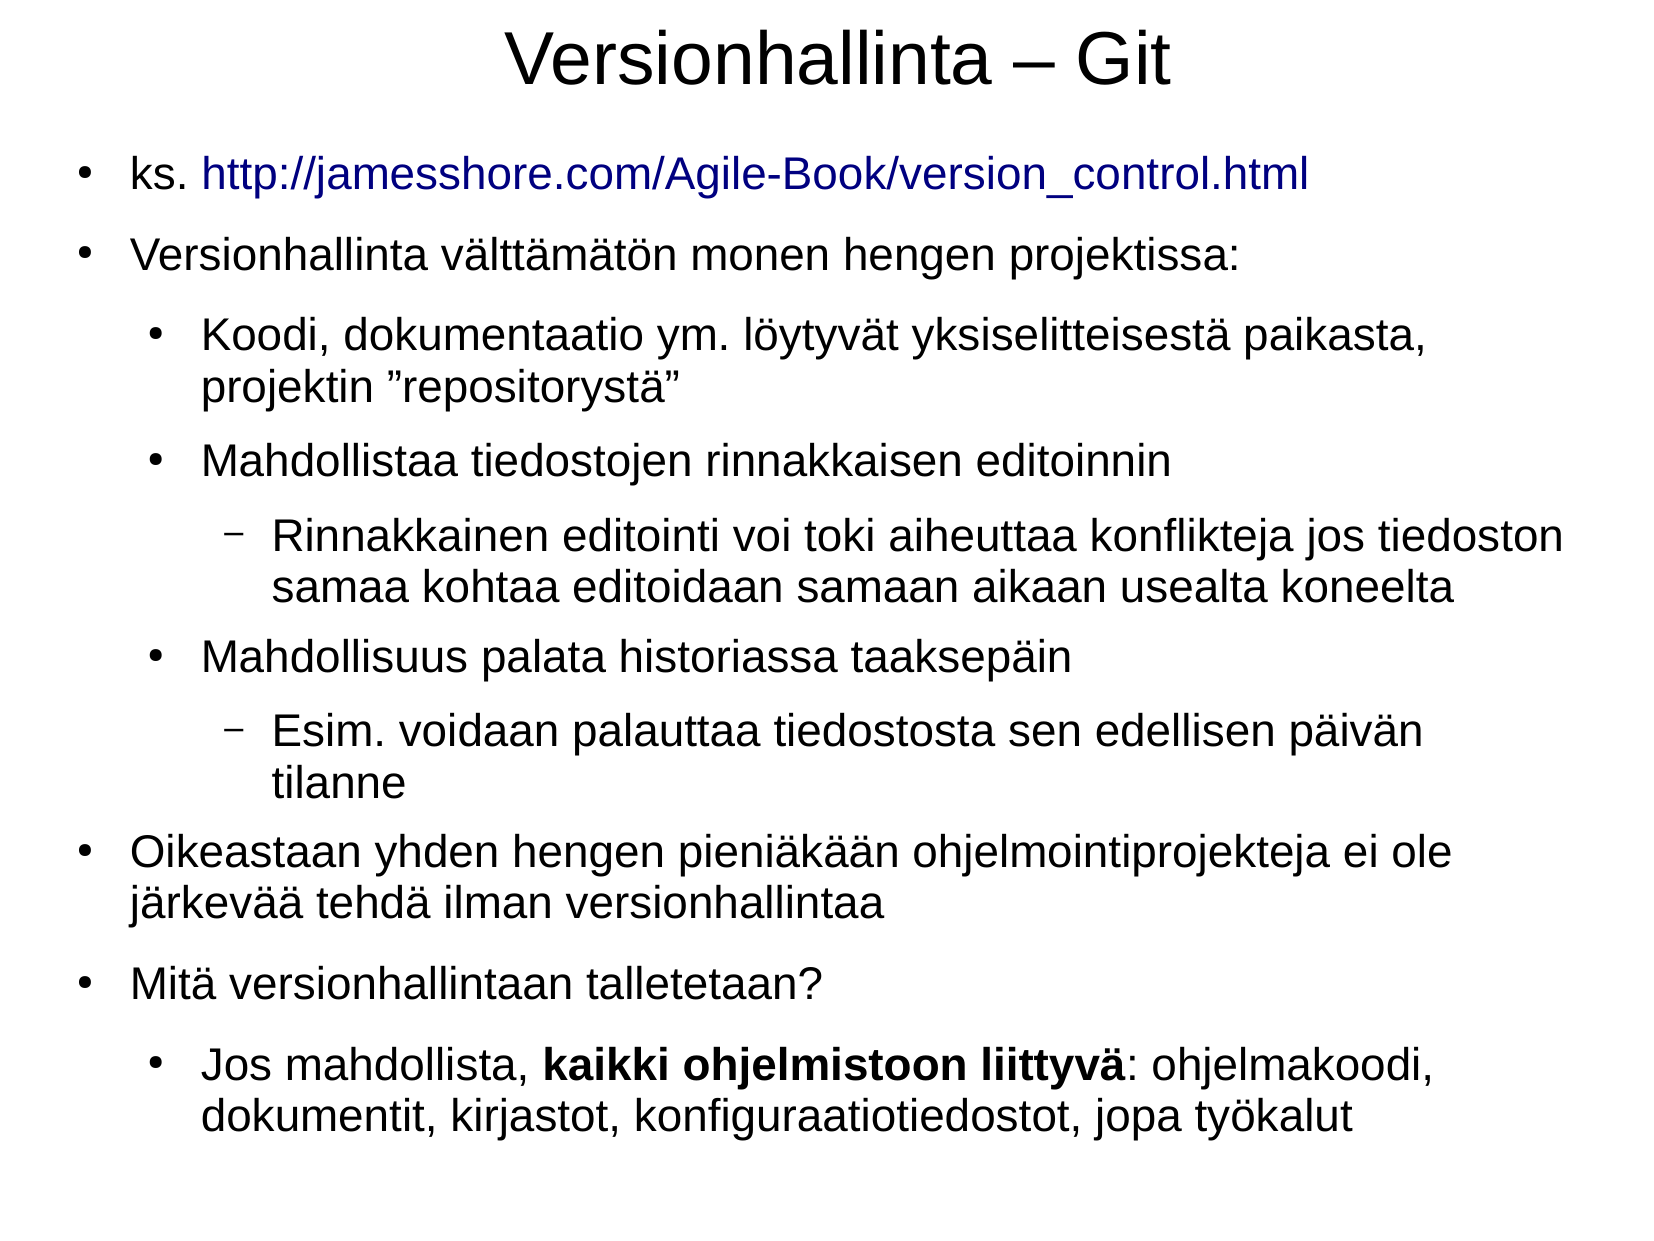

# Versionhallinta – Git
ks. http://jamesshore.com/Agile-Book/version_control.html
Versionhallinta välttämätön monen hengen projektissa:
Koodi, dokumentaatio ym. löytyvät yksiselitteisestä paikasta, projektin ”repositorystä”
Mahdollistaa tiedostojen rinnakkaisen editoinnin
Rinnakkainen editointi voi toki aiheuttaa konflikteja jos tiedoston samaa kohtaa editoidaan samaan aikaan usealta koneelta
Mahdollisuus palata historiassa taaksepäin
Esim. voidaan palauttaa tiedostosta sen edellisen päivän tilanne
Oikeastaan yhden hengen pieniäkään ohjelmointiprojekteja ei ole järkevää tehdä ilman versionhallintaa
Mitä versionhallintaan talletetaan?
Jos mahdollista, kaikki ohjelmistoon liittyvä: ohjelmakoodi, dokumentit, kirjastot, konfiguraatiotiedostot, jopa työkalut